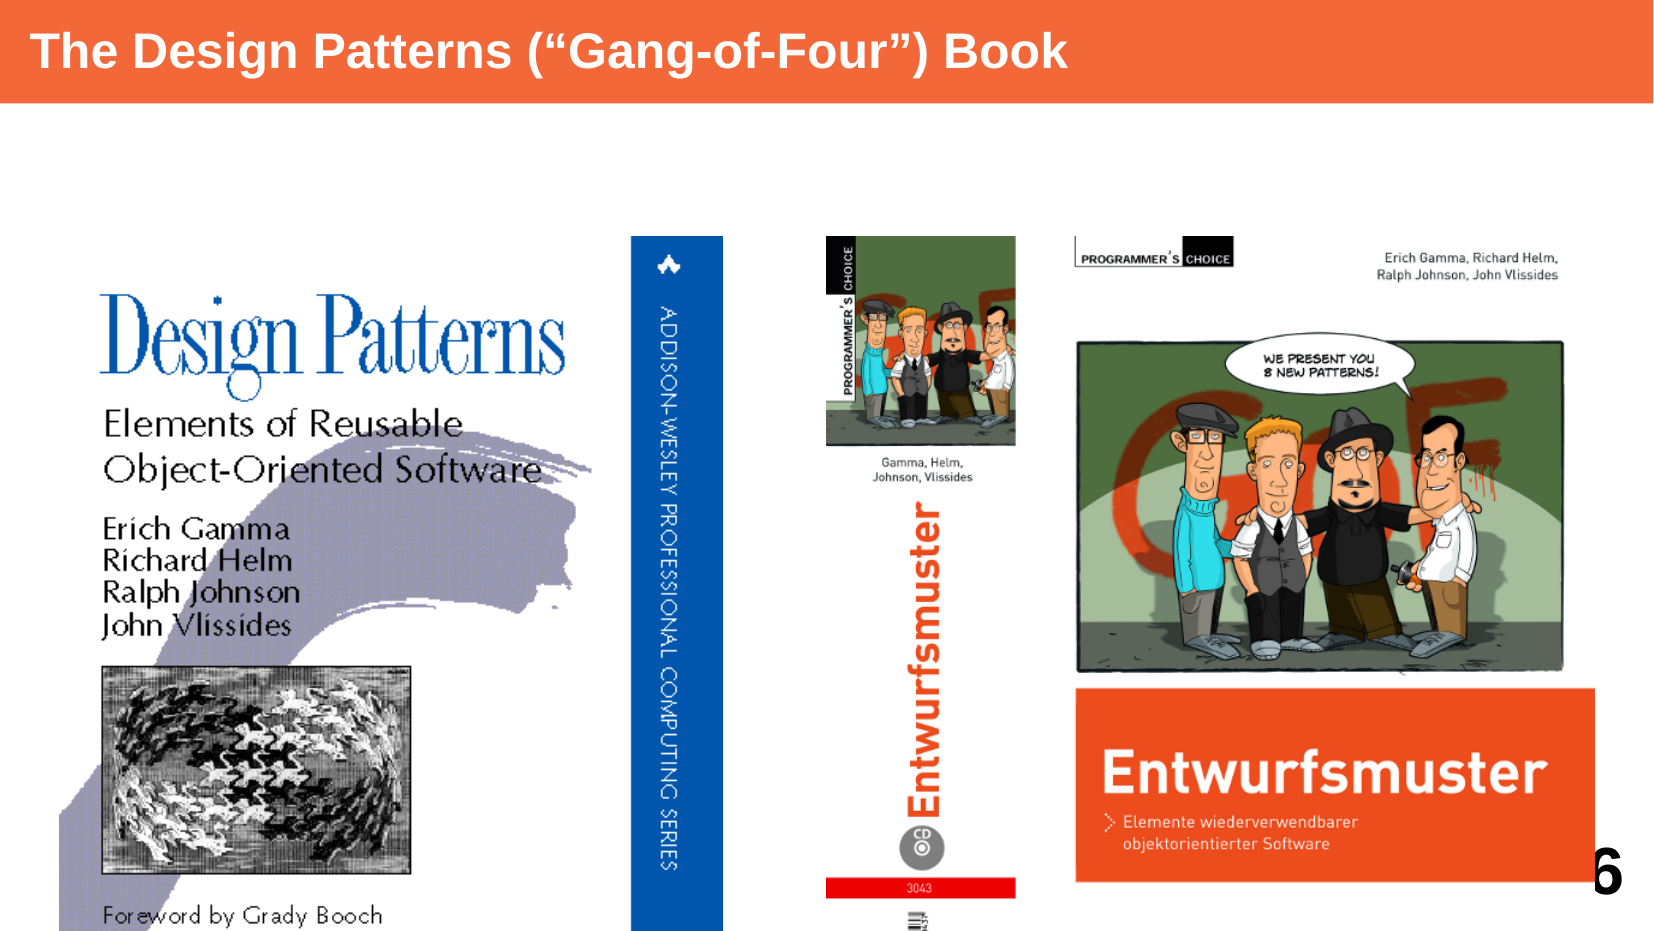

# The Design Patterns (“Gang-of-Four”) Book
Advanced Design and Programming
16
© 2019 Dirk Riehle - Some Rights Reserved